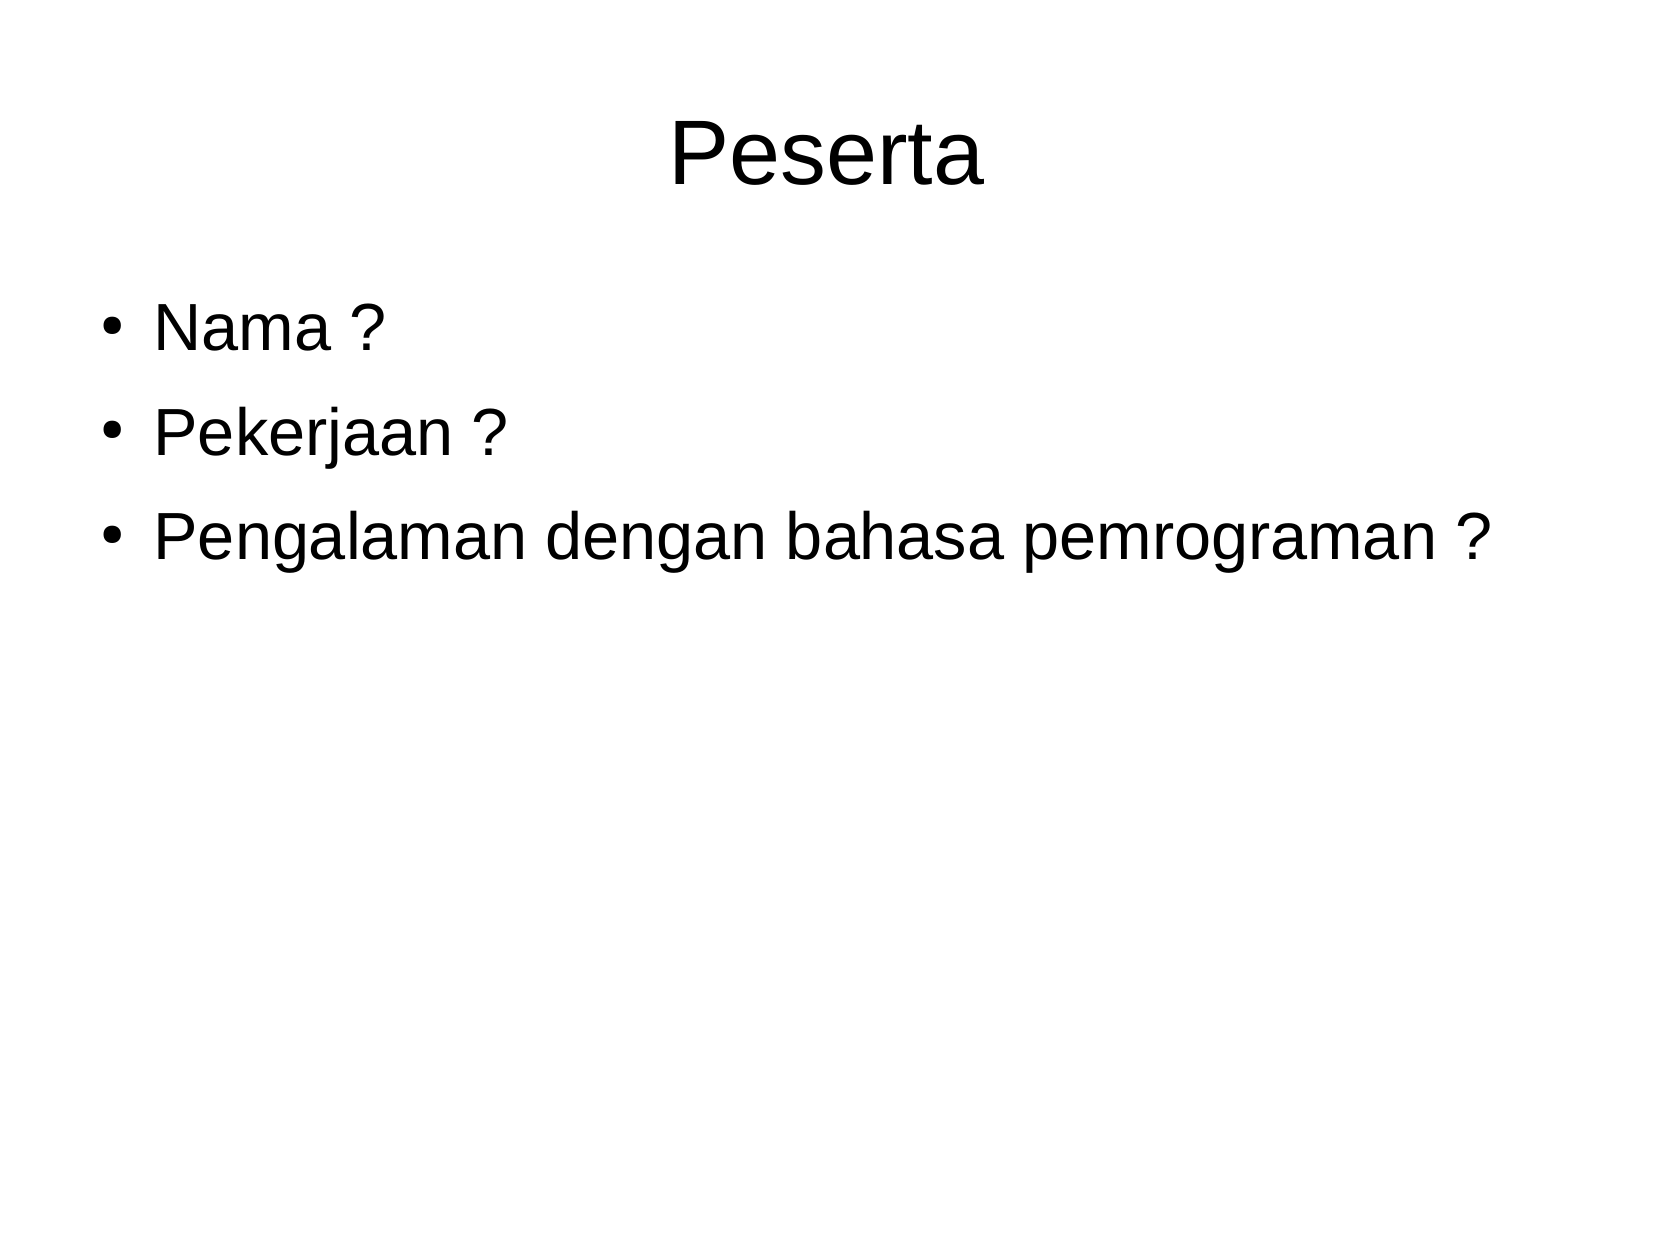

# Peserta
Nama ?
Pekerjaan ?
Pengalaman dengan bahasa pemrograman ?